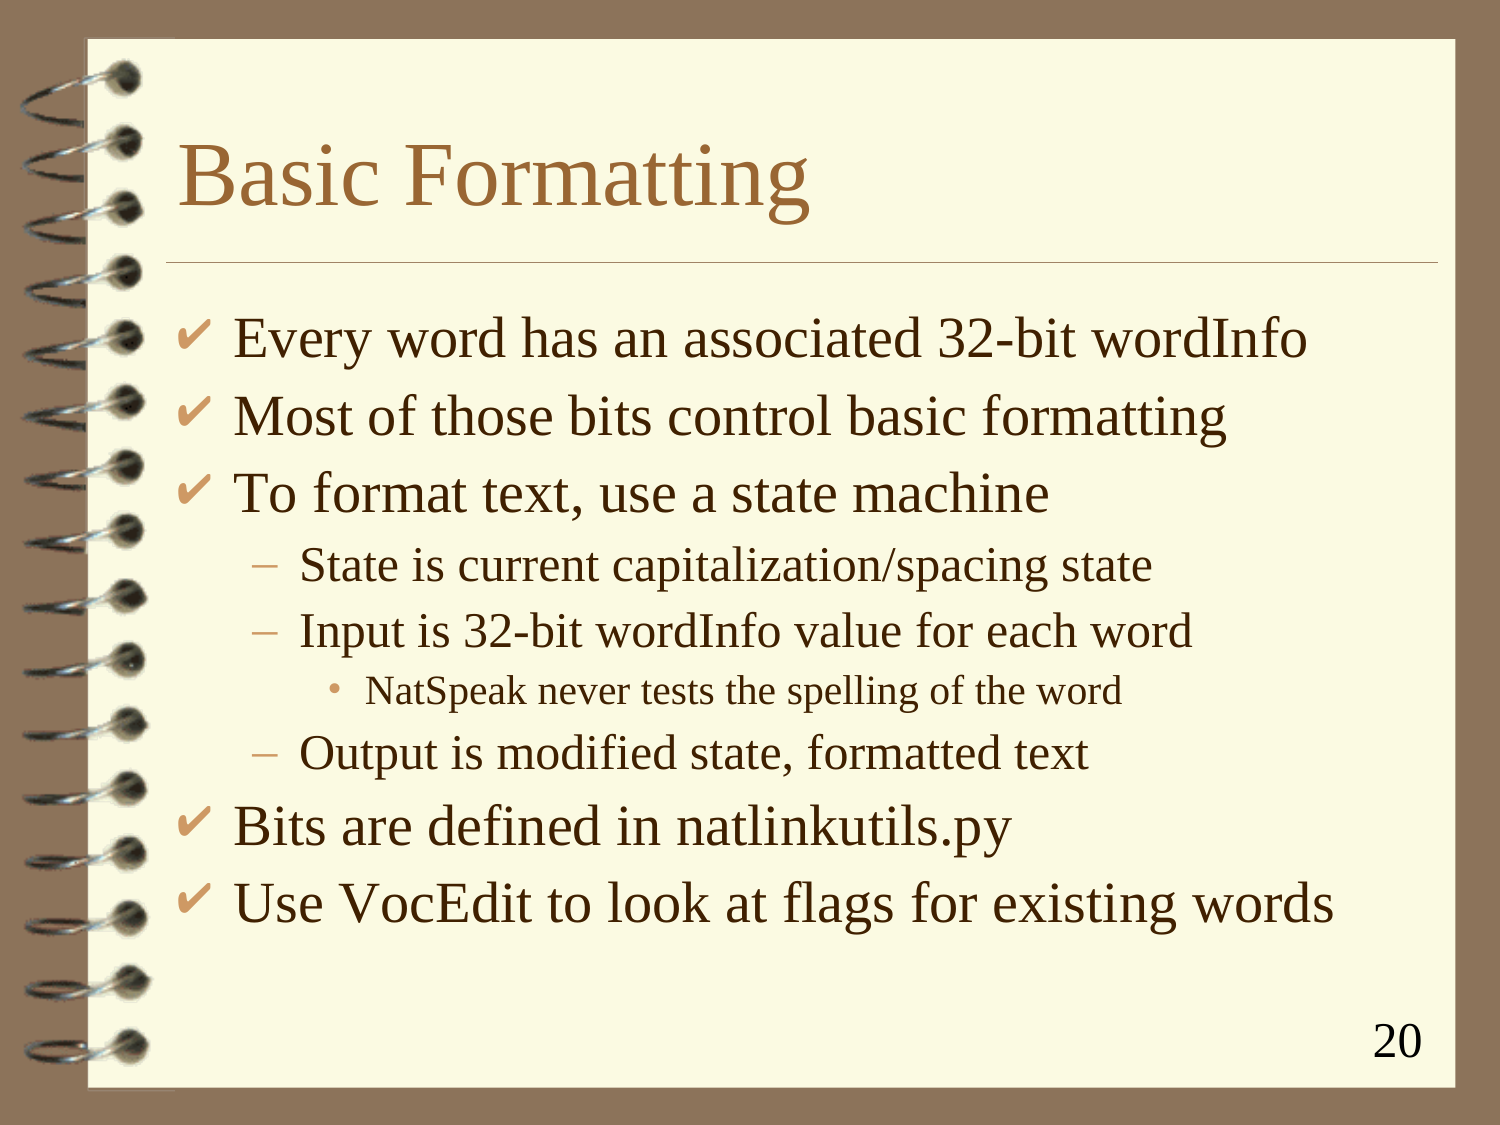

# Basic Formatting
Every word has an associated 32-bit wordInfo
Most of those bits control basic formatting
To format text, use a state machine
State is current capitalization/spacing state
Input is 32-bit wordInfo value for each word
NatSpeak never tests the spelling of the word
Output is modified state, formatted text
Bits are defined in natlinkutils.py
Use VocEdit to look at flags for existing words
20